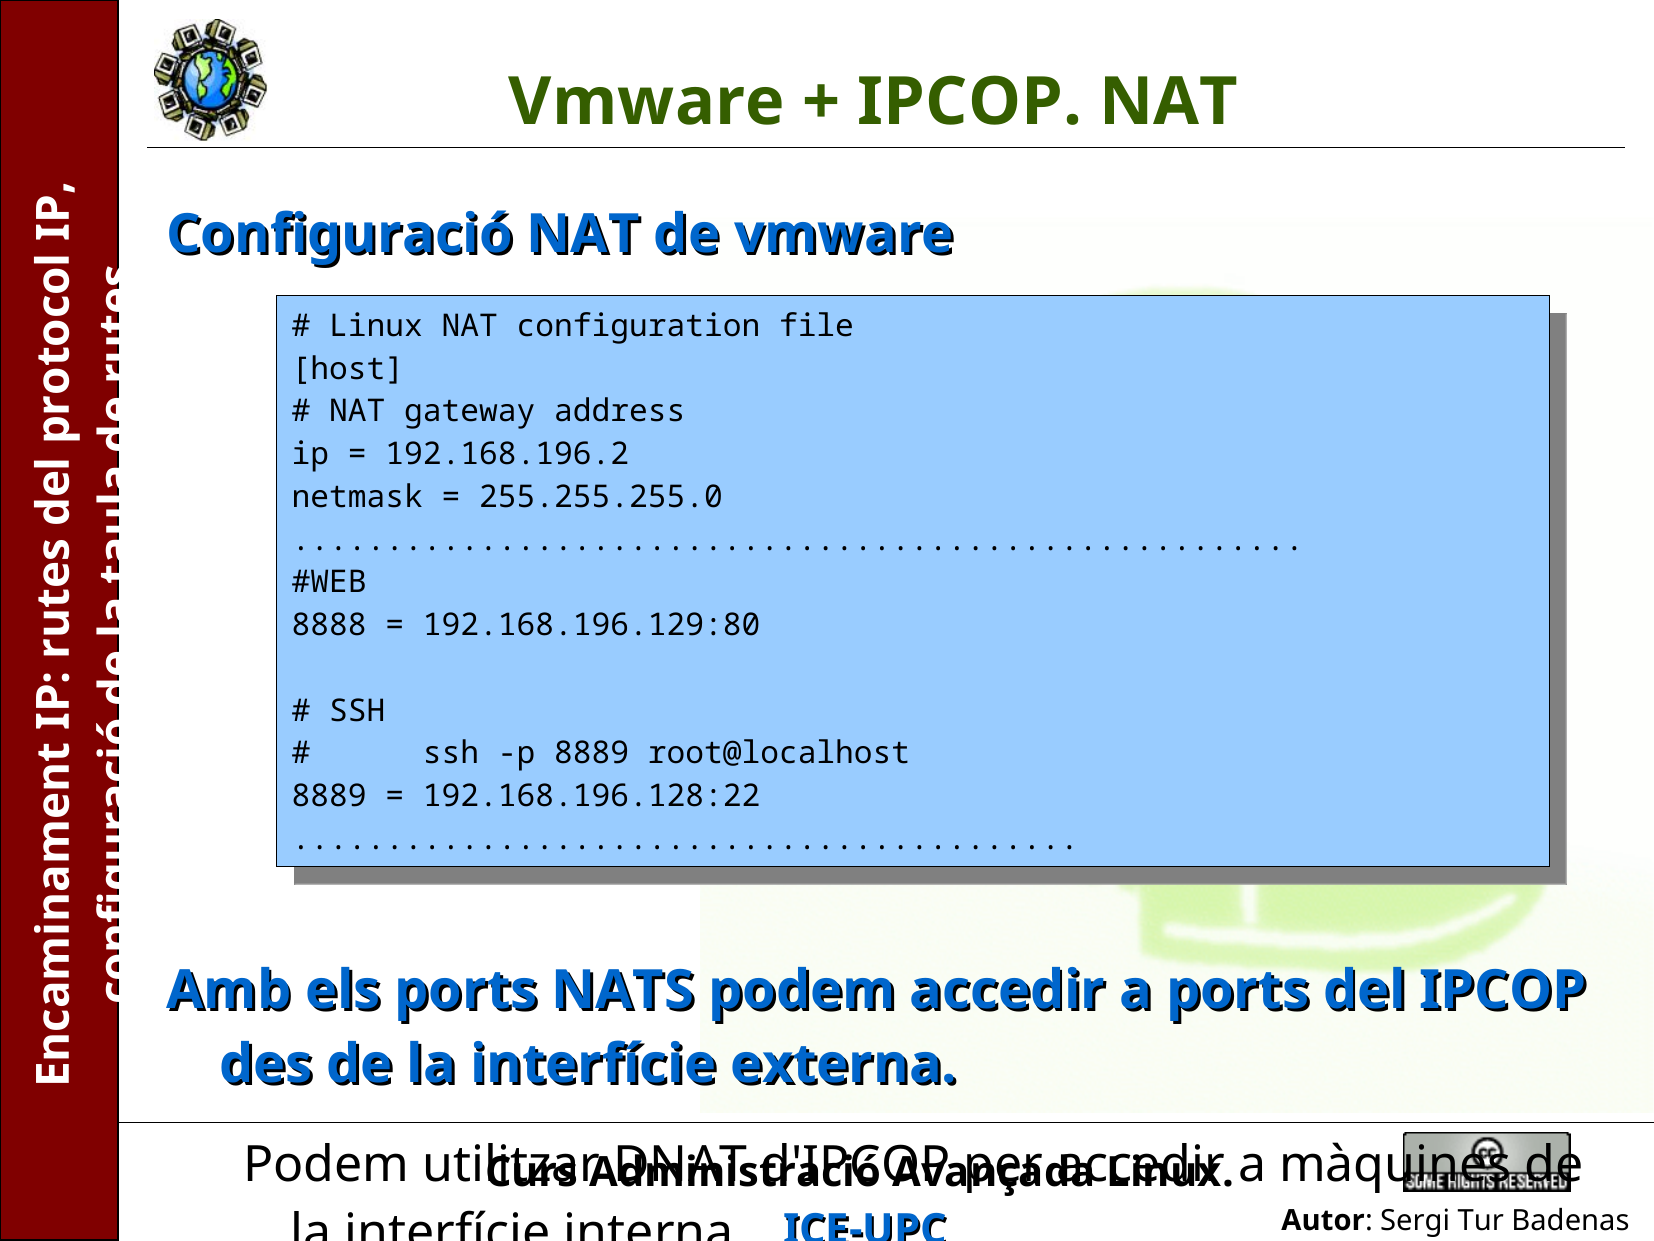

# Vmware + IPCOP. NAT
Configuració NAT de vmware
Amb els ports NATS podem accedir a ports del IPCOP des de la interfície externa.
Podem utilitzar DNAT d'IPCOP per accedir a màquines de la interfície interna.
# Linux NAT configuration file
[host]
# NAT gateway address
ip = 192.168.196.2
netmask = 255.255.255.0
......................................................
#WEB
8888 = 192.168.196.129:80
# SSH
# ssh -p 8889 root@localhost
8889 = 192.168.196.128:22
..........................................